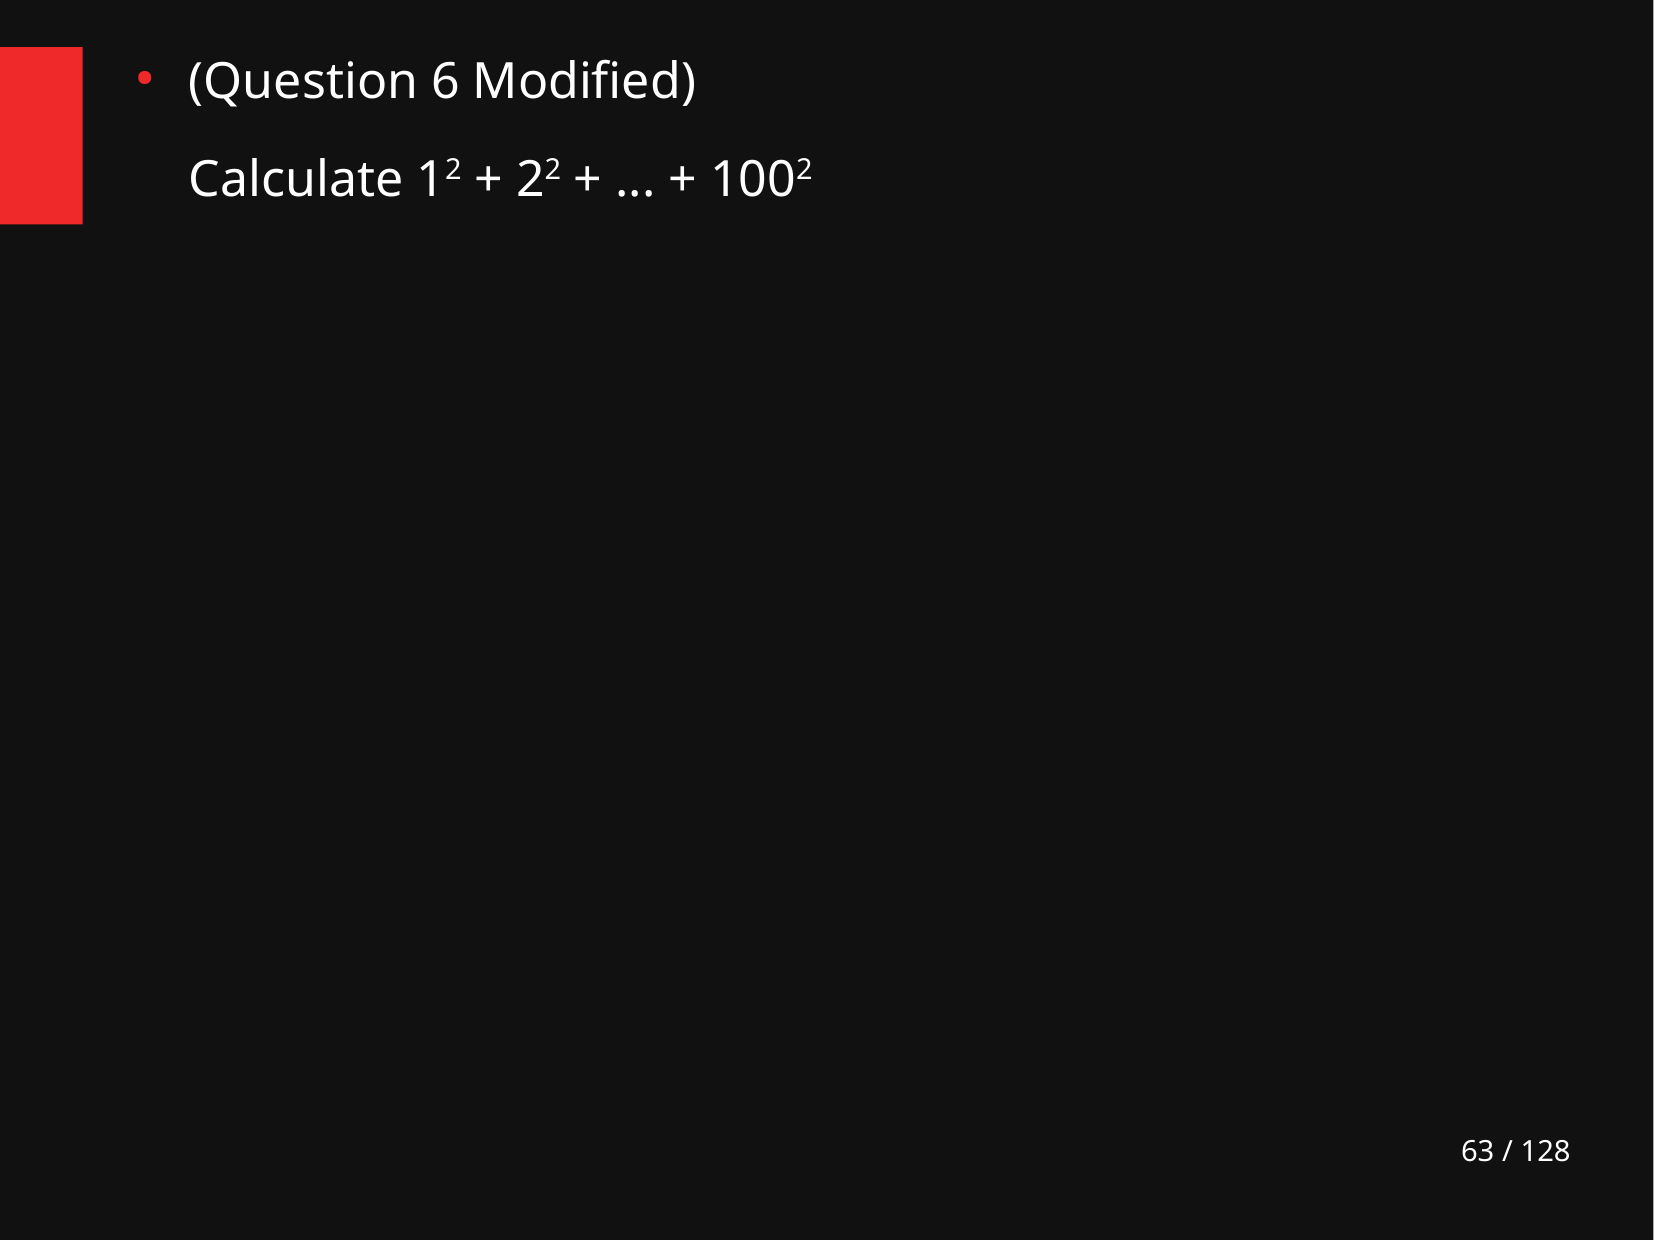

# (Question 6 Modified)
Calculate 12 + 22 + ... + 1002
63